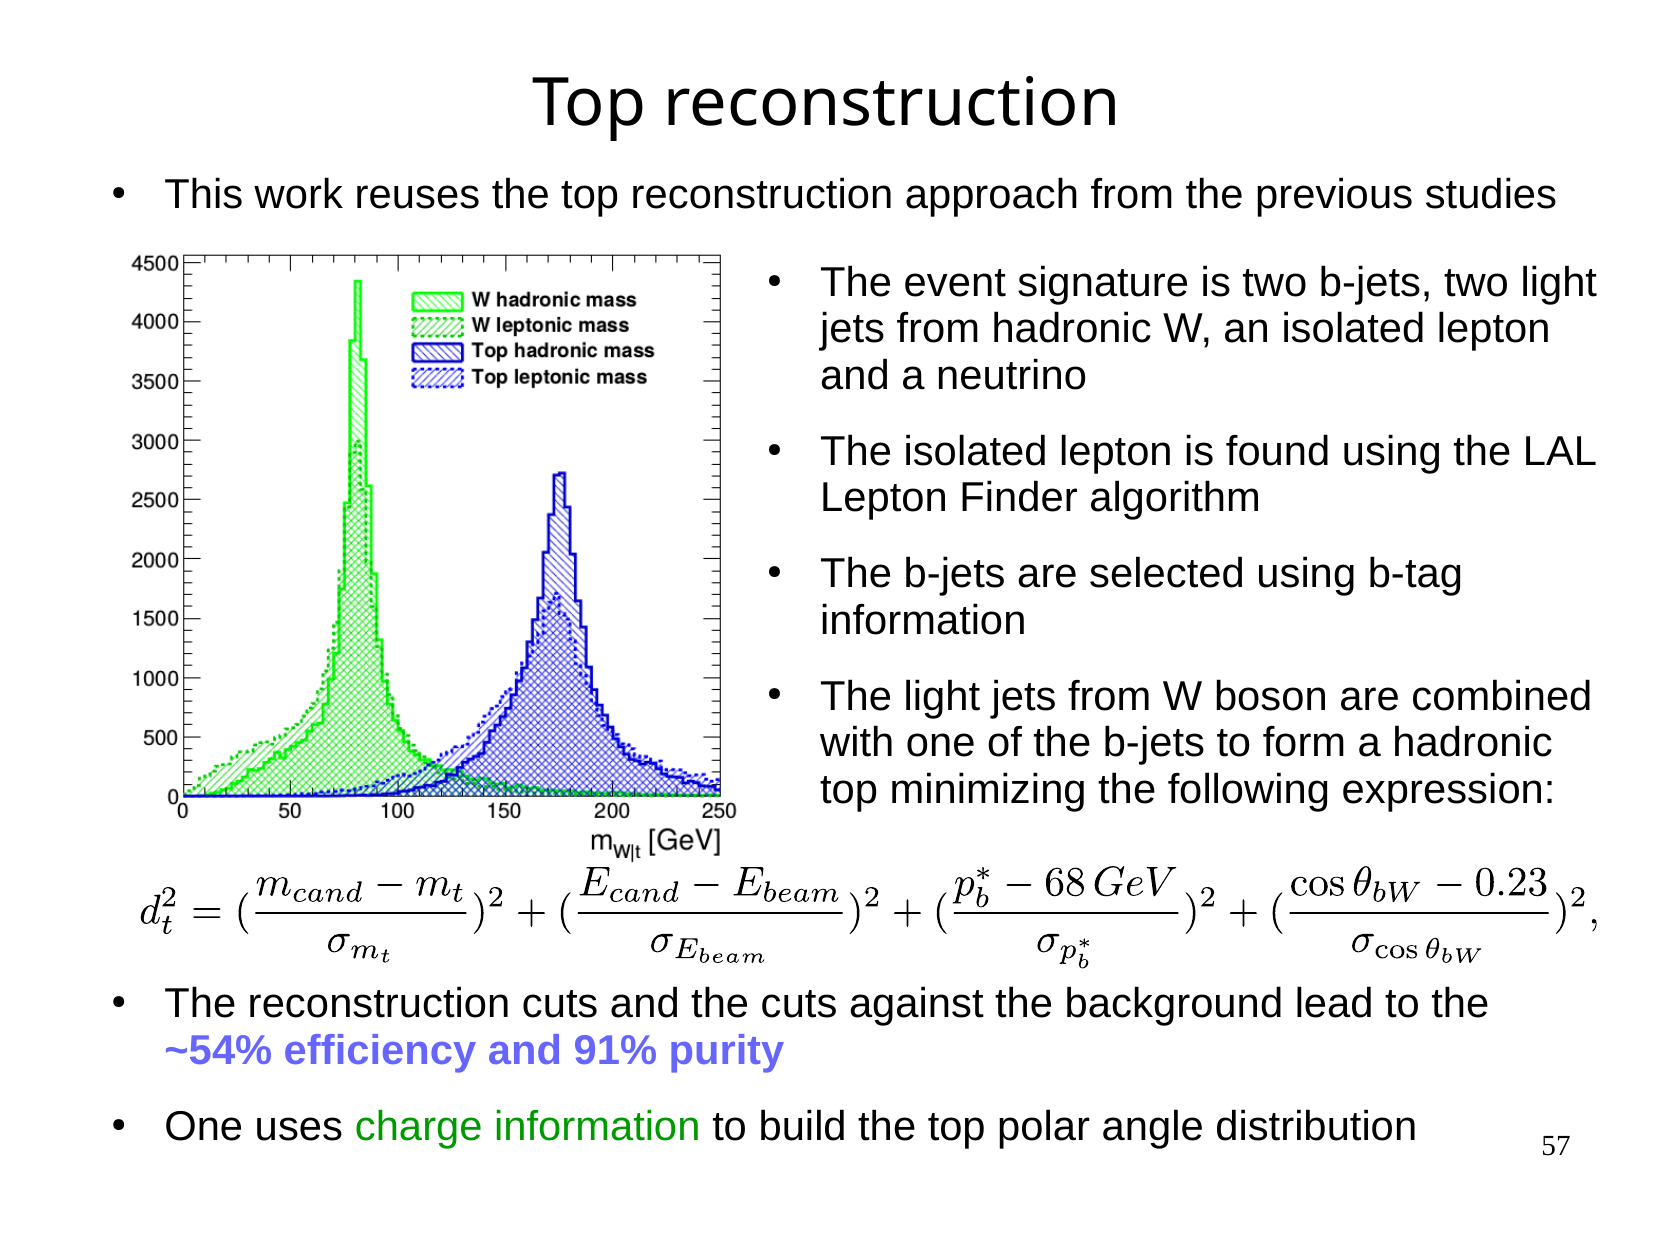

# Top reconstruction
This work reuses the top reconstruction approach from the previous studies
The event signature is two b-jets, two light jets from hadronic W, an isolated lepton and a neutrino
The isolated lepton is found using the LAL Lepton Finder algorithm
The b-jets are selected using b-tag information
The light jets from W boson are combined with one of the b-jets to form a hadronic top minimizing the following expression:
The reconstruction cuts and the cuts against the background lead to the ~54% efficiency and 91% purity
One uses charge information to build the top polar angle distribution
57